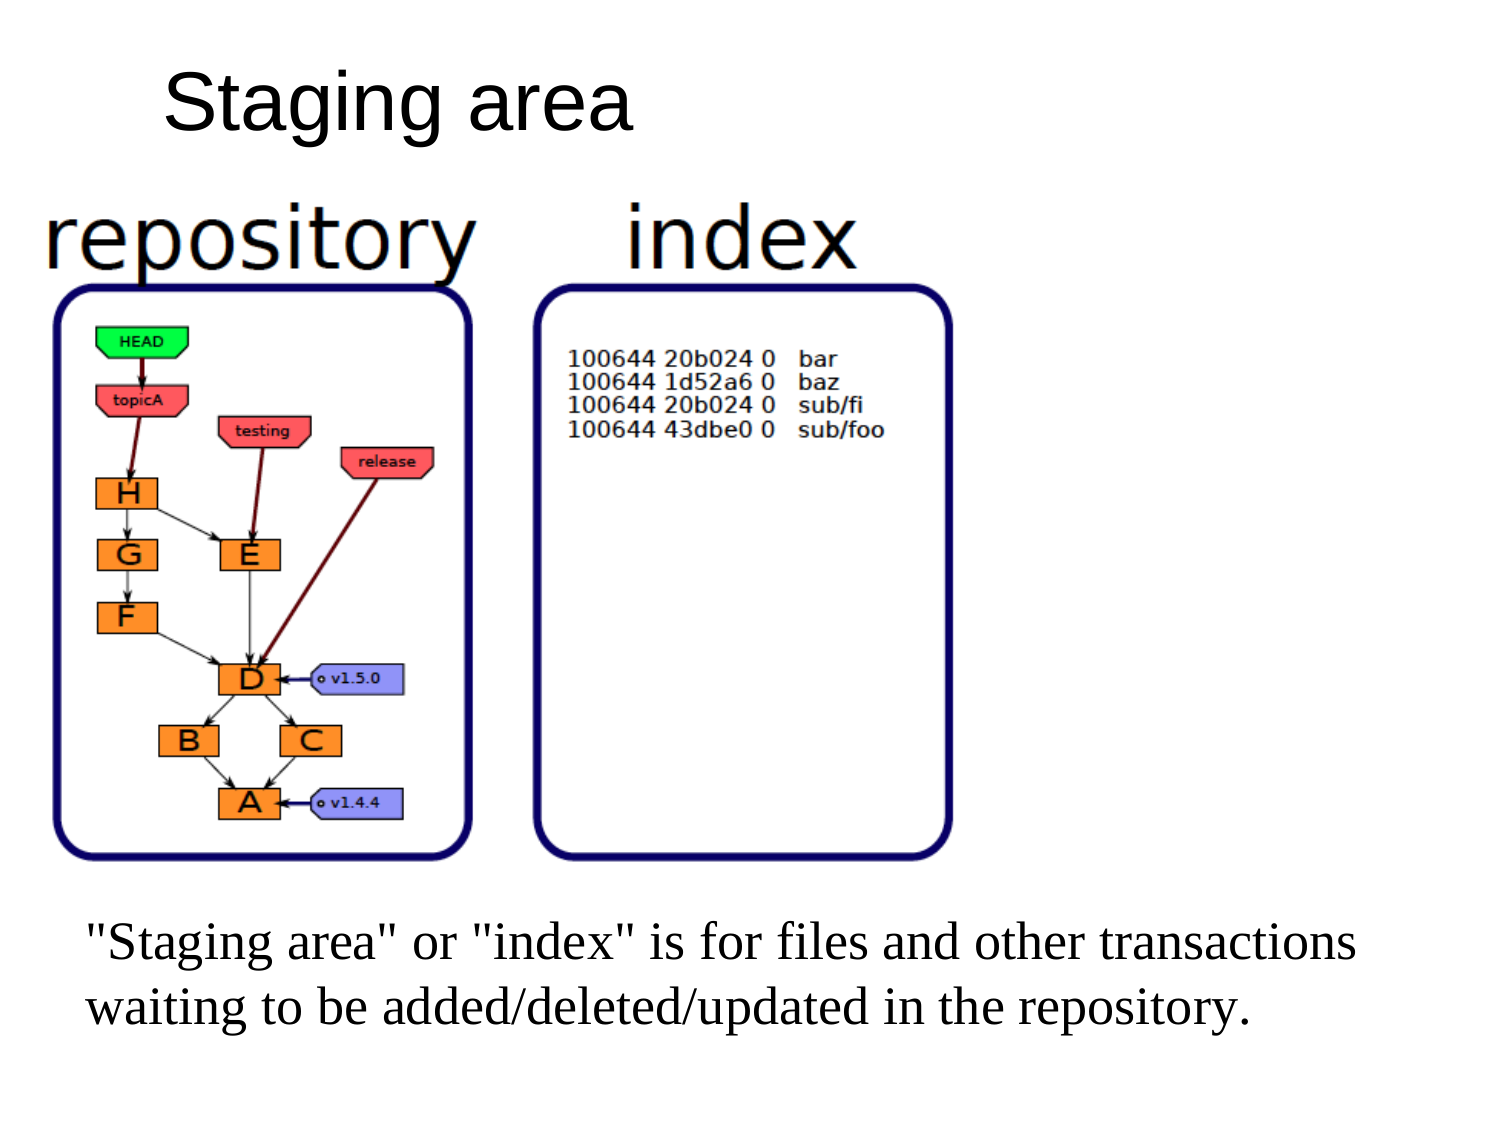

# Staging area
"Staging area" or "index" is for files and other transactions waiting to be added/deleted/updated in the repository.